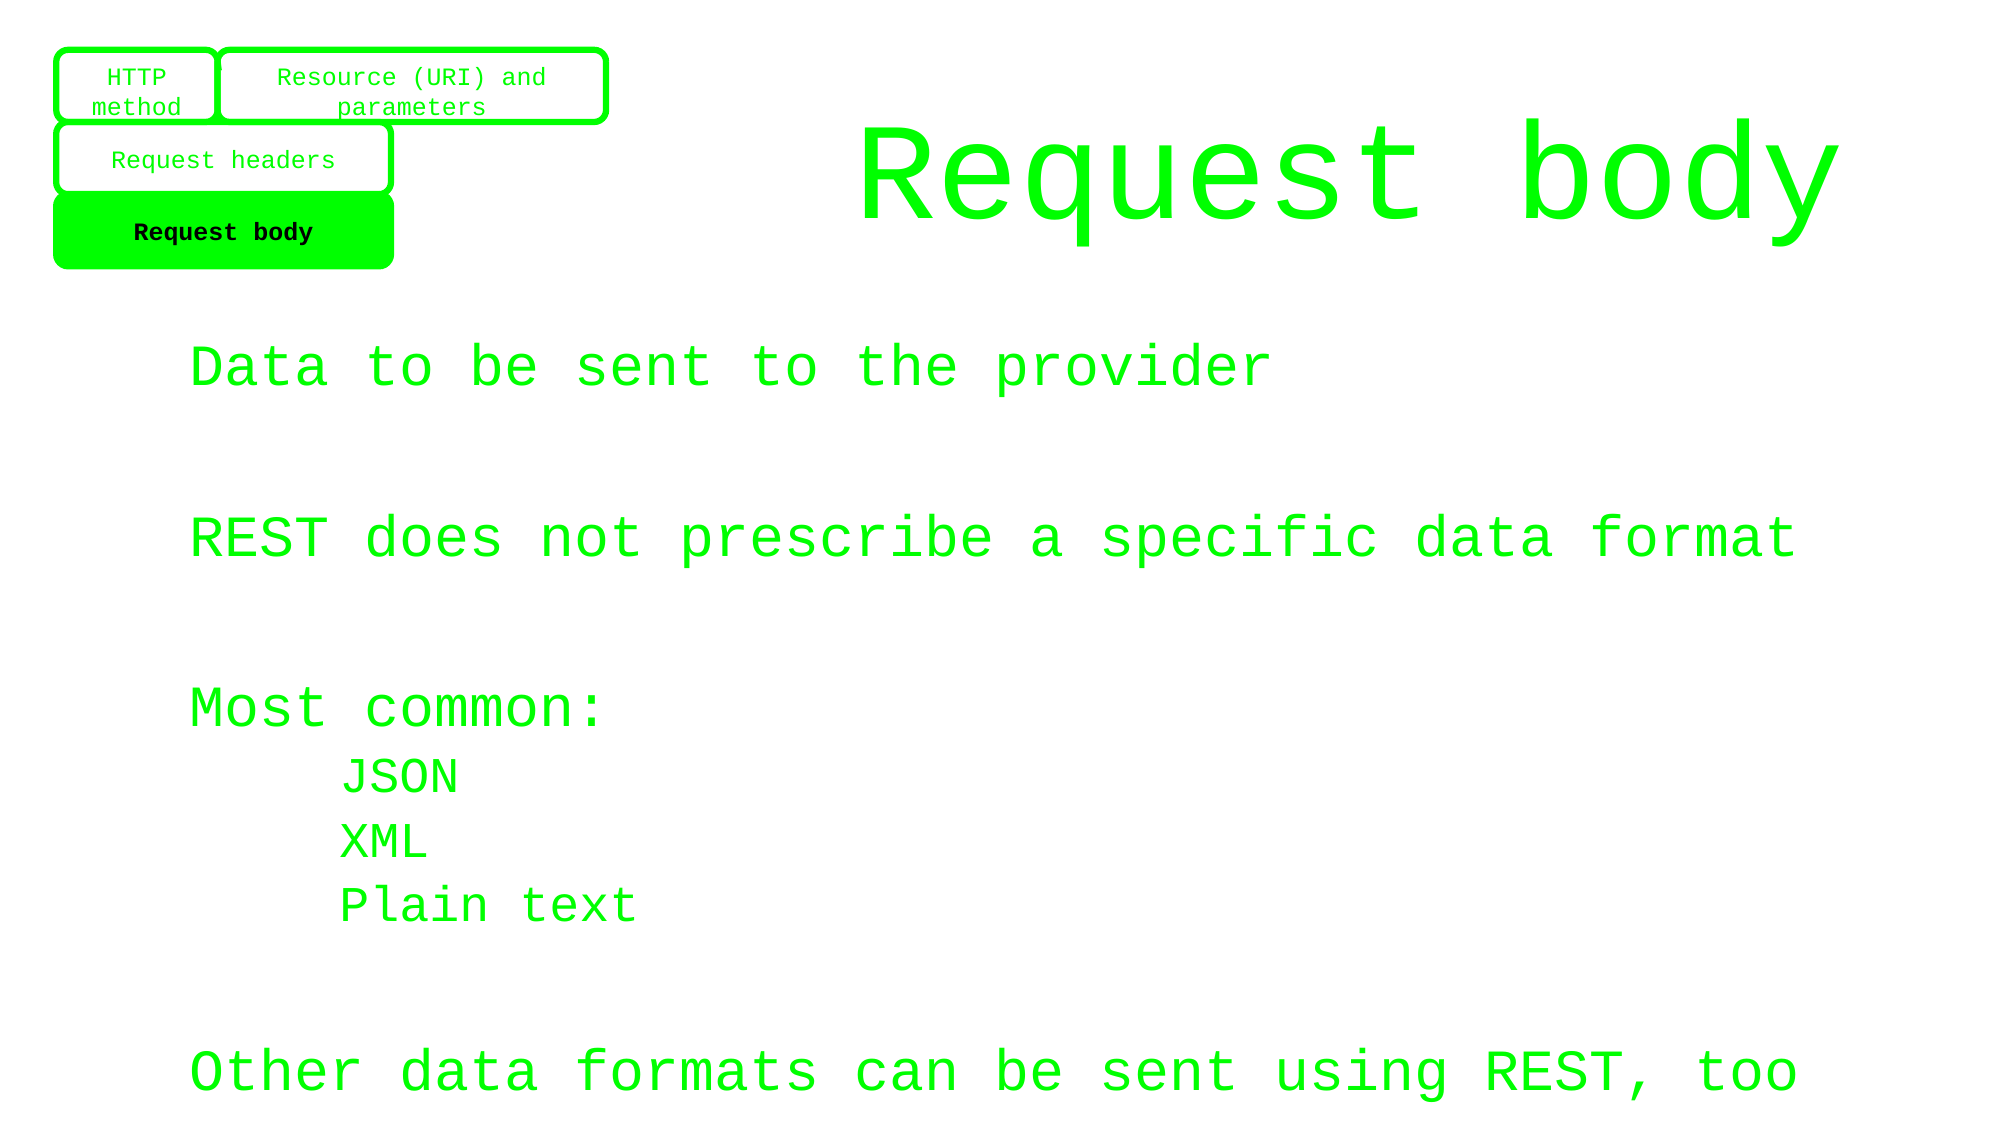

HTTP method
Resource (URI) and parameters
Request body
Request headers
Request body
# Data to be sent to the provider
REST does not prescribe a specific data format
Most common:
JSON
XML
Plain text
Other data formats can be sent using REST, too